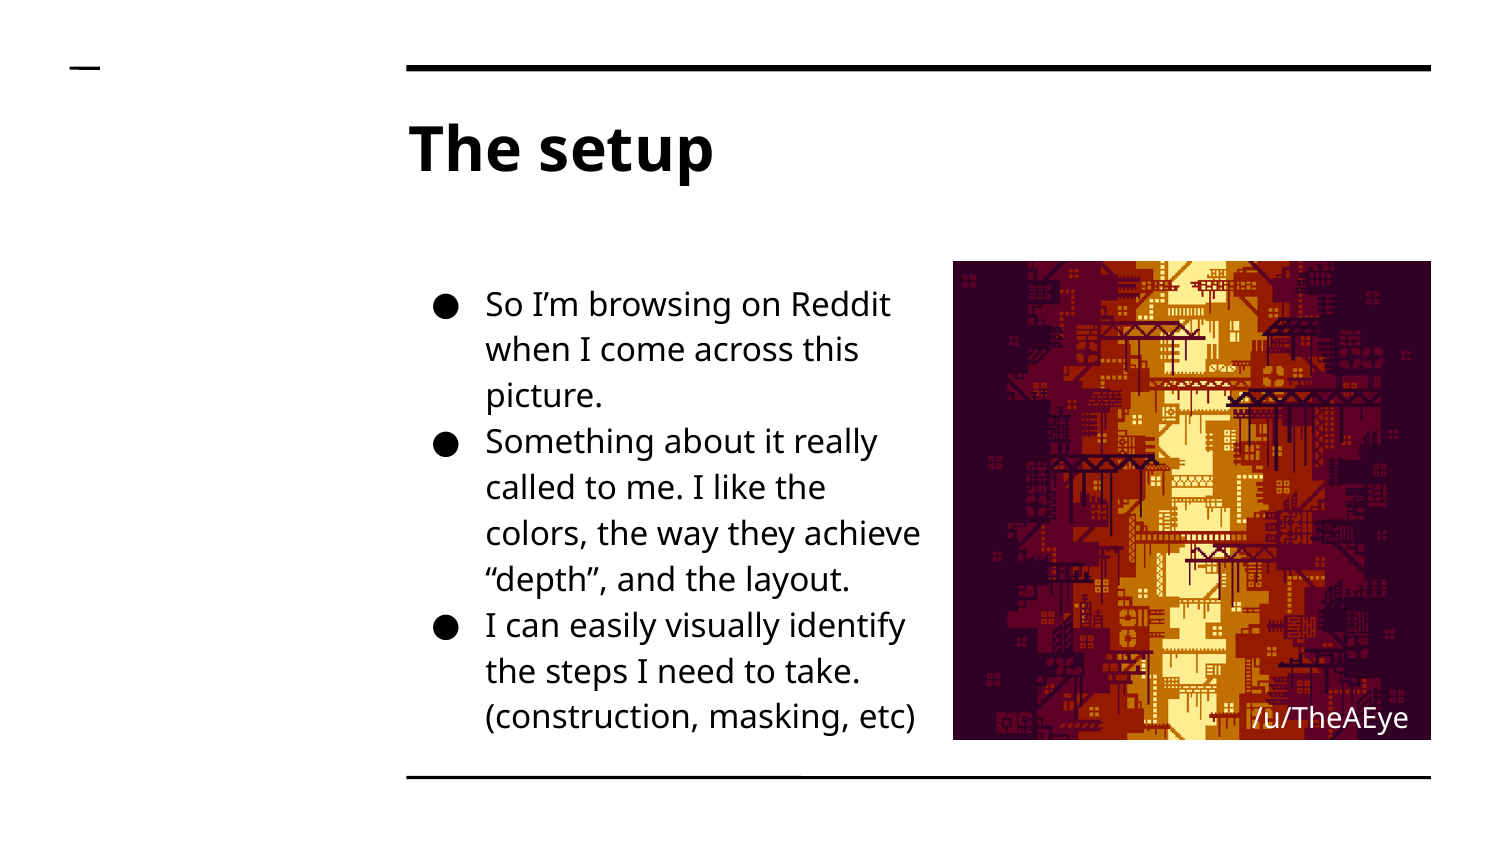

# The setup
So I’m browsing on Reddit when I come across this picture.
Something about it really called to me. I like the colors, the way they achieve “depth”, and the layout.
I can easily visually identify the steps I need to take. (construction, masking, etc)
/u/TheAEye